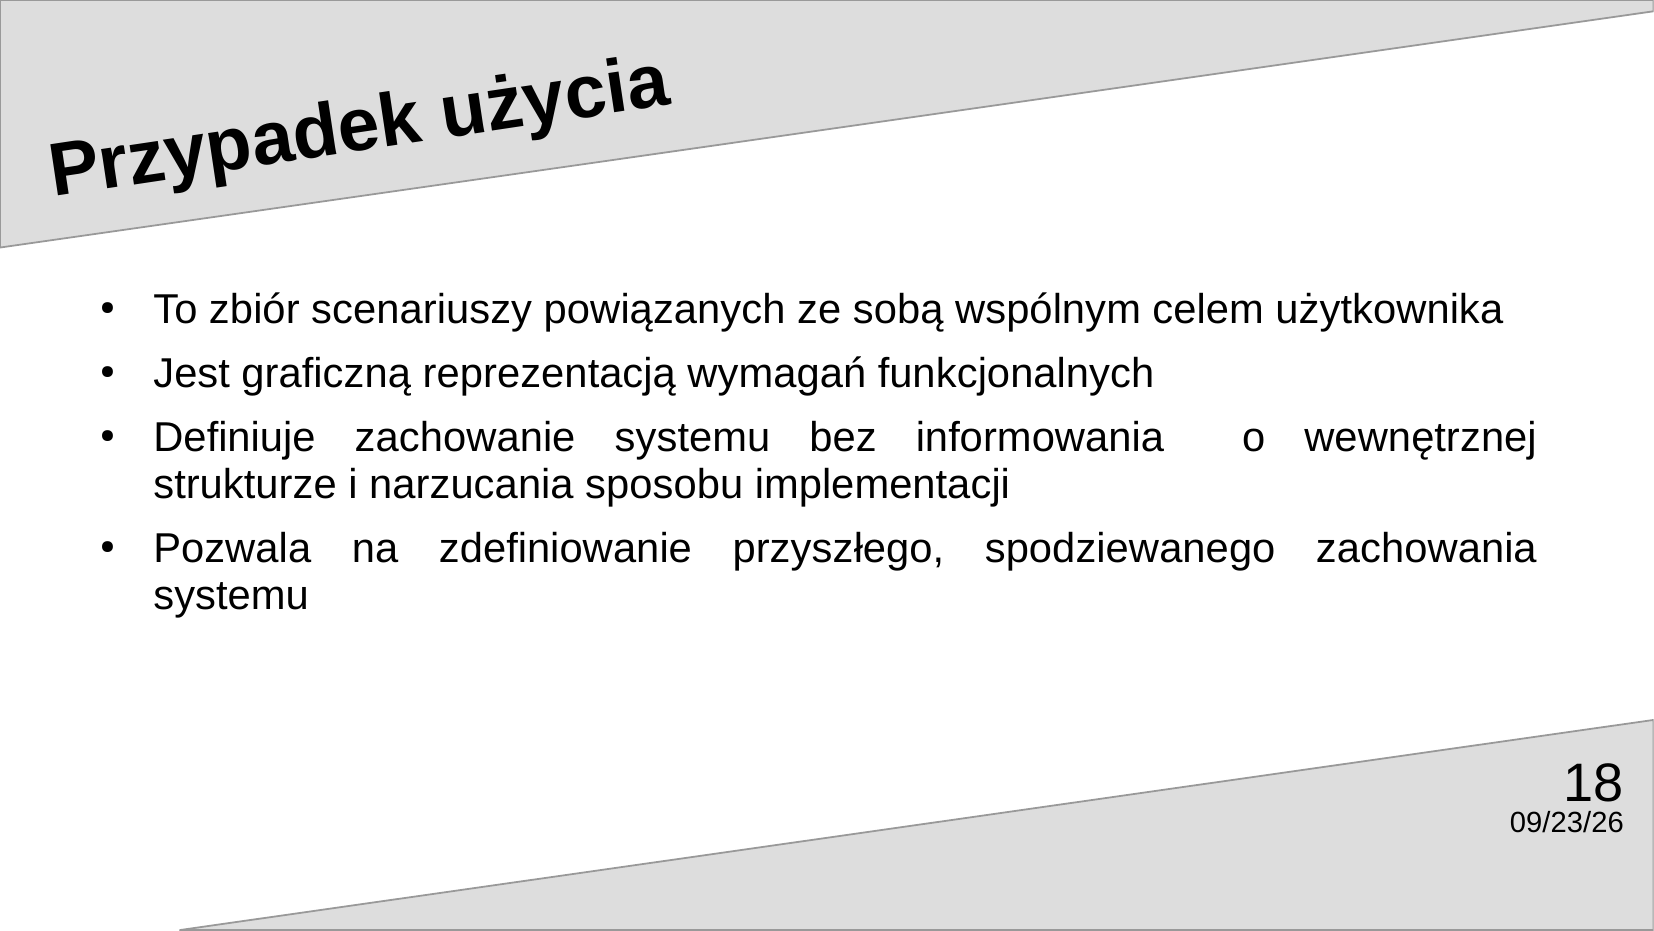

Przypadek użycia
# To zbiór scenariuszy powiązanych ze sobą wspólnym celem użytkownika
Jest graficzną reprezentacją wymagań funkcjonalnych
Definiuje zachowanie systemu bez informowania o wewnętrznej strukturze i narzucania sposobu implementacji
Pozwala na zdefiniowanie przyszłego, spodziewanego zachowania systemu
18